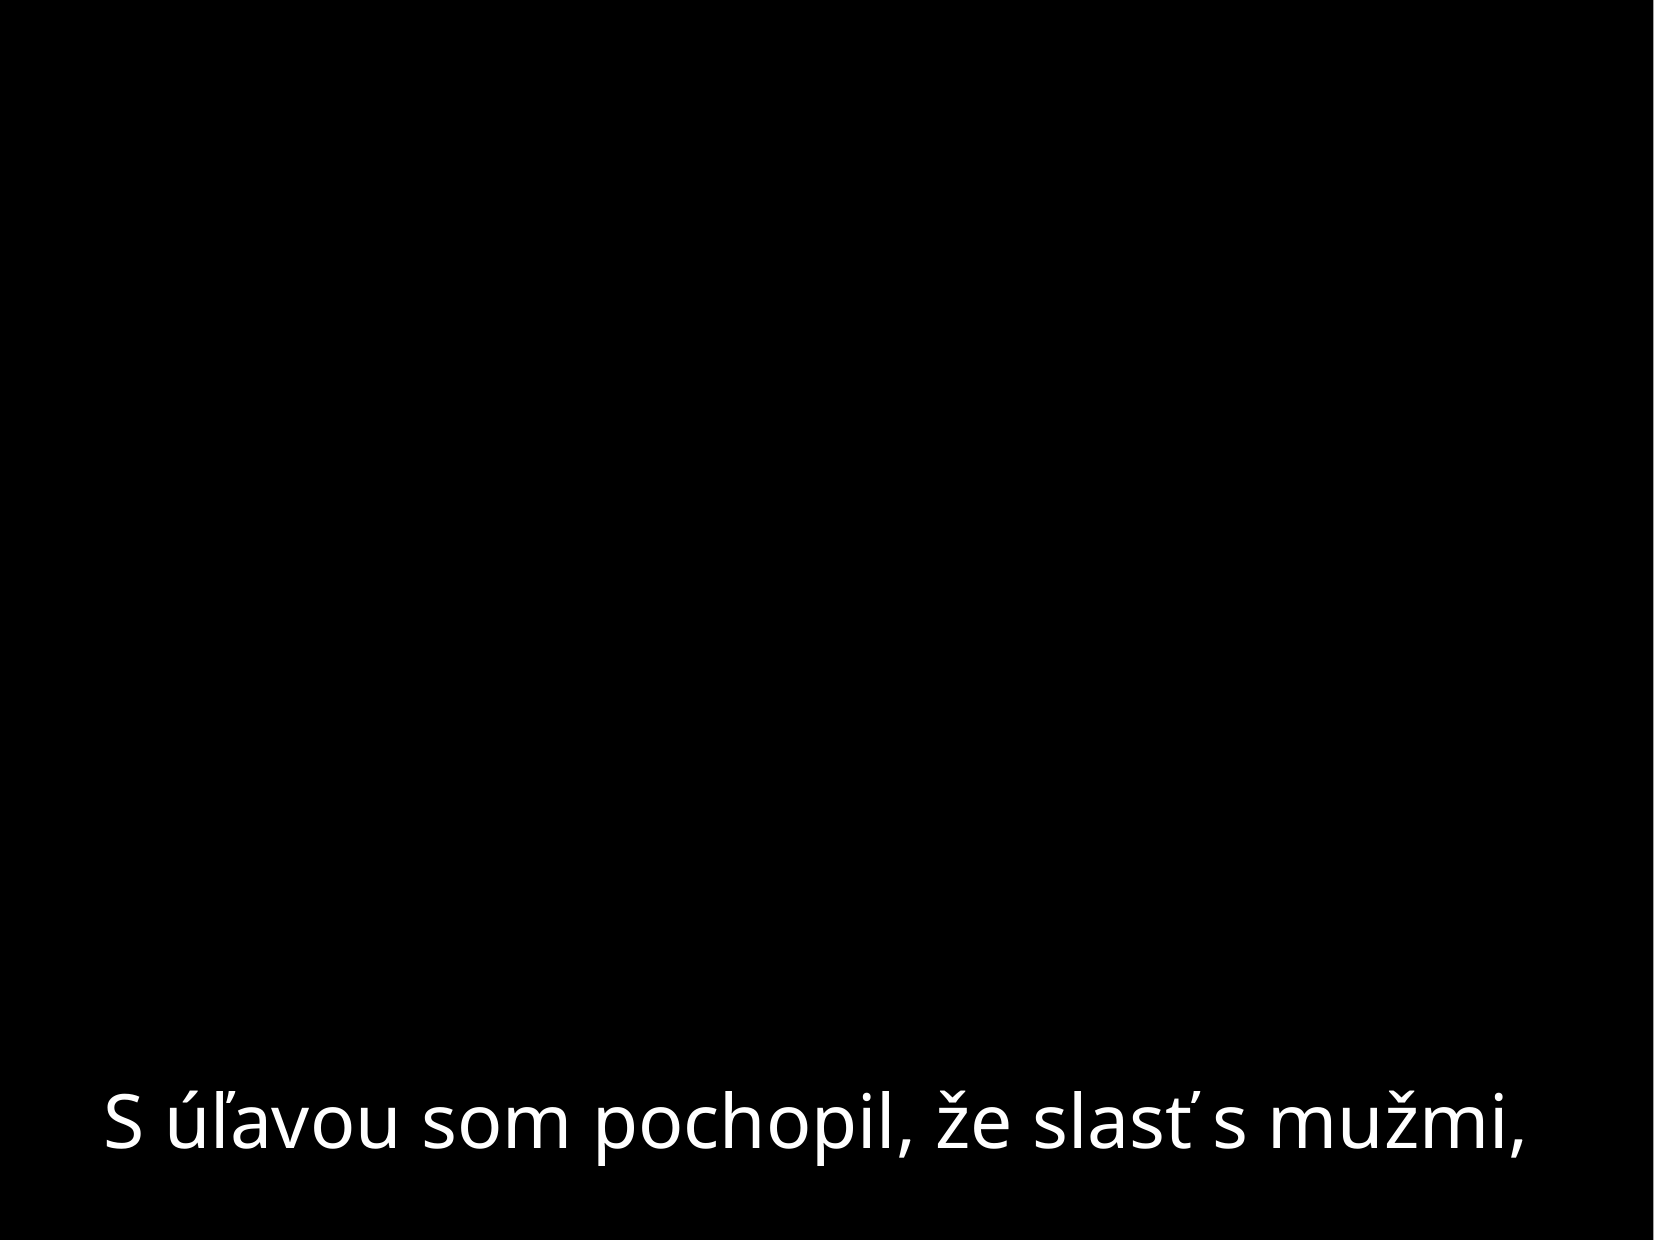

# S úľavou som pochopil, že slasť s mužmi,